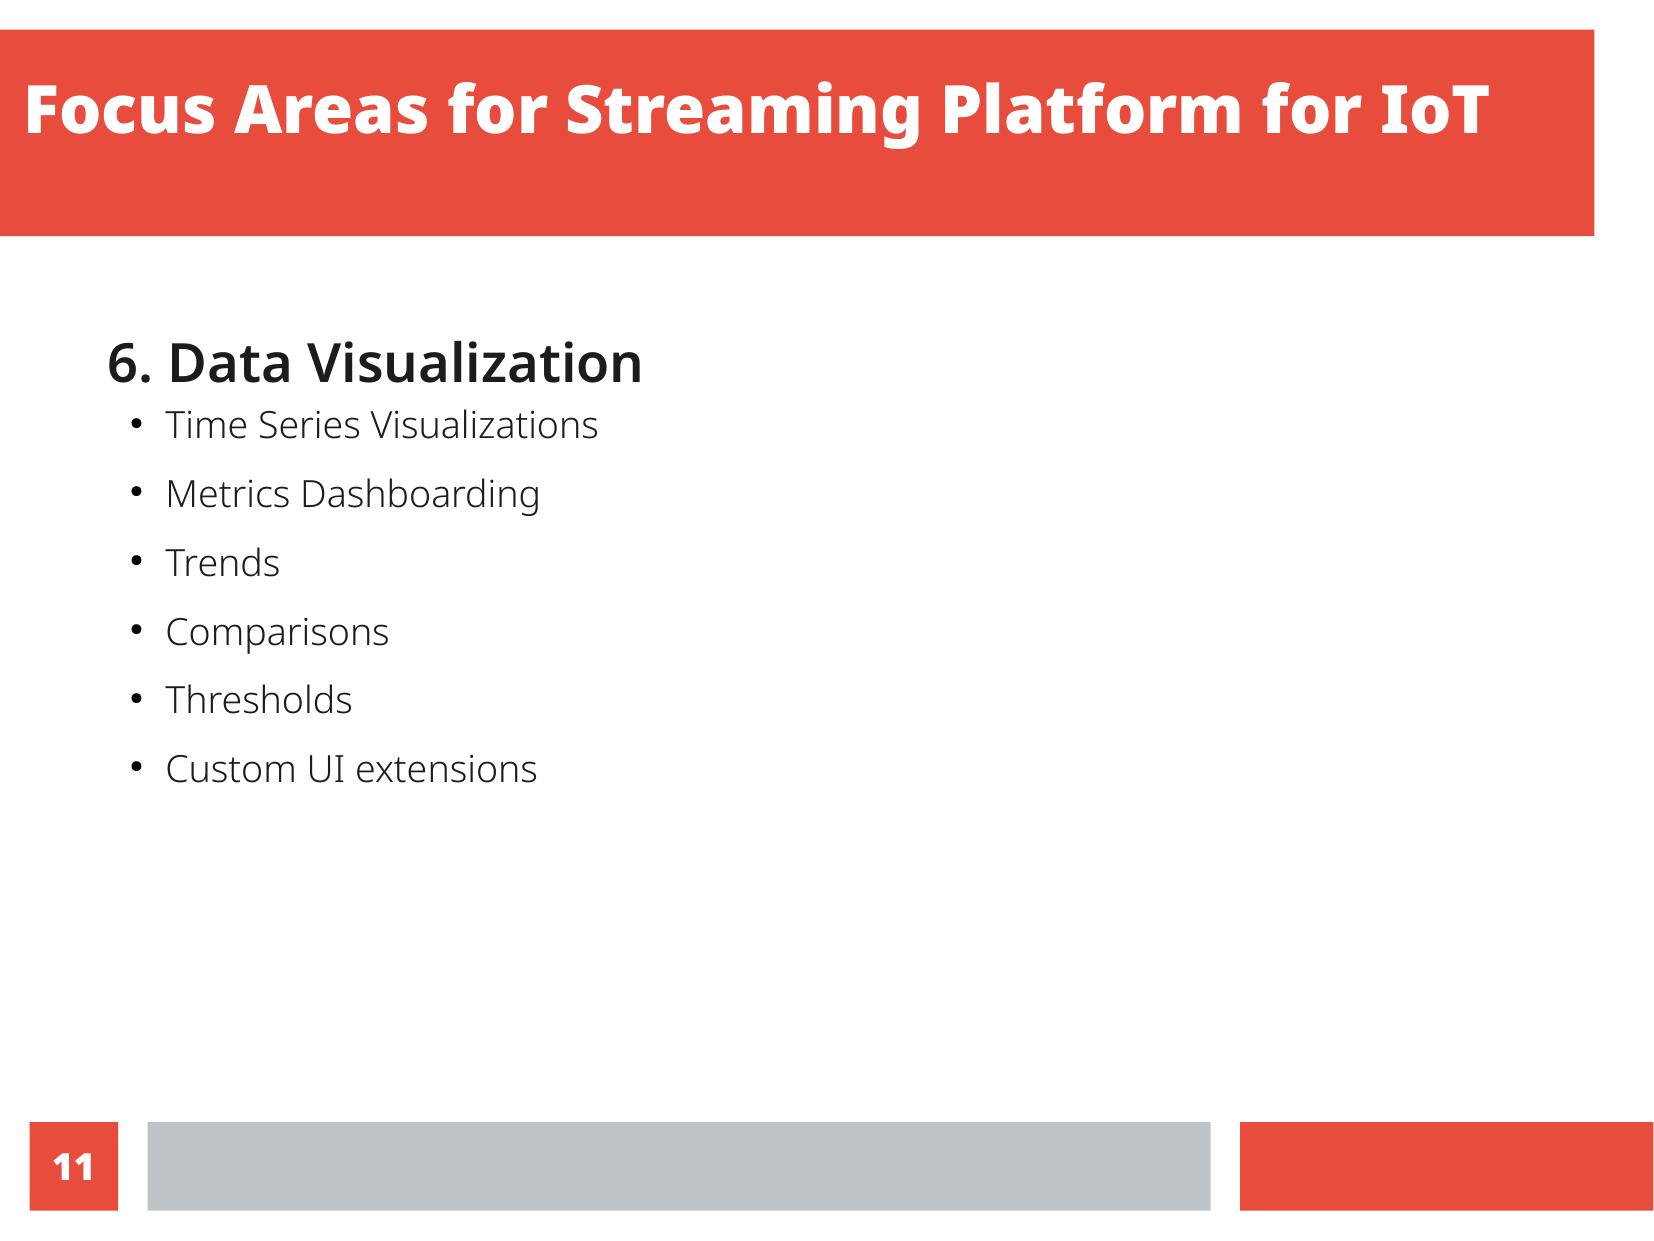

# Focus Areas for Streaming Platform for IoT
6. Data Visualization
Time Series Visualizations
Metrics Dashboarding
Trends
Comparisons
Thresholds
Custom UI extensions
11